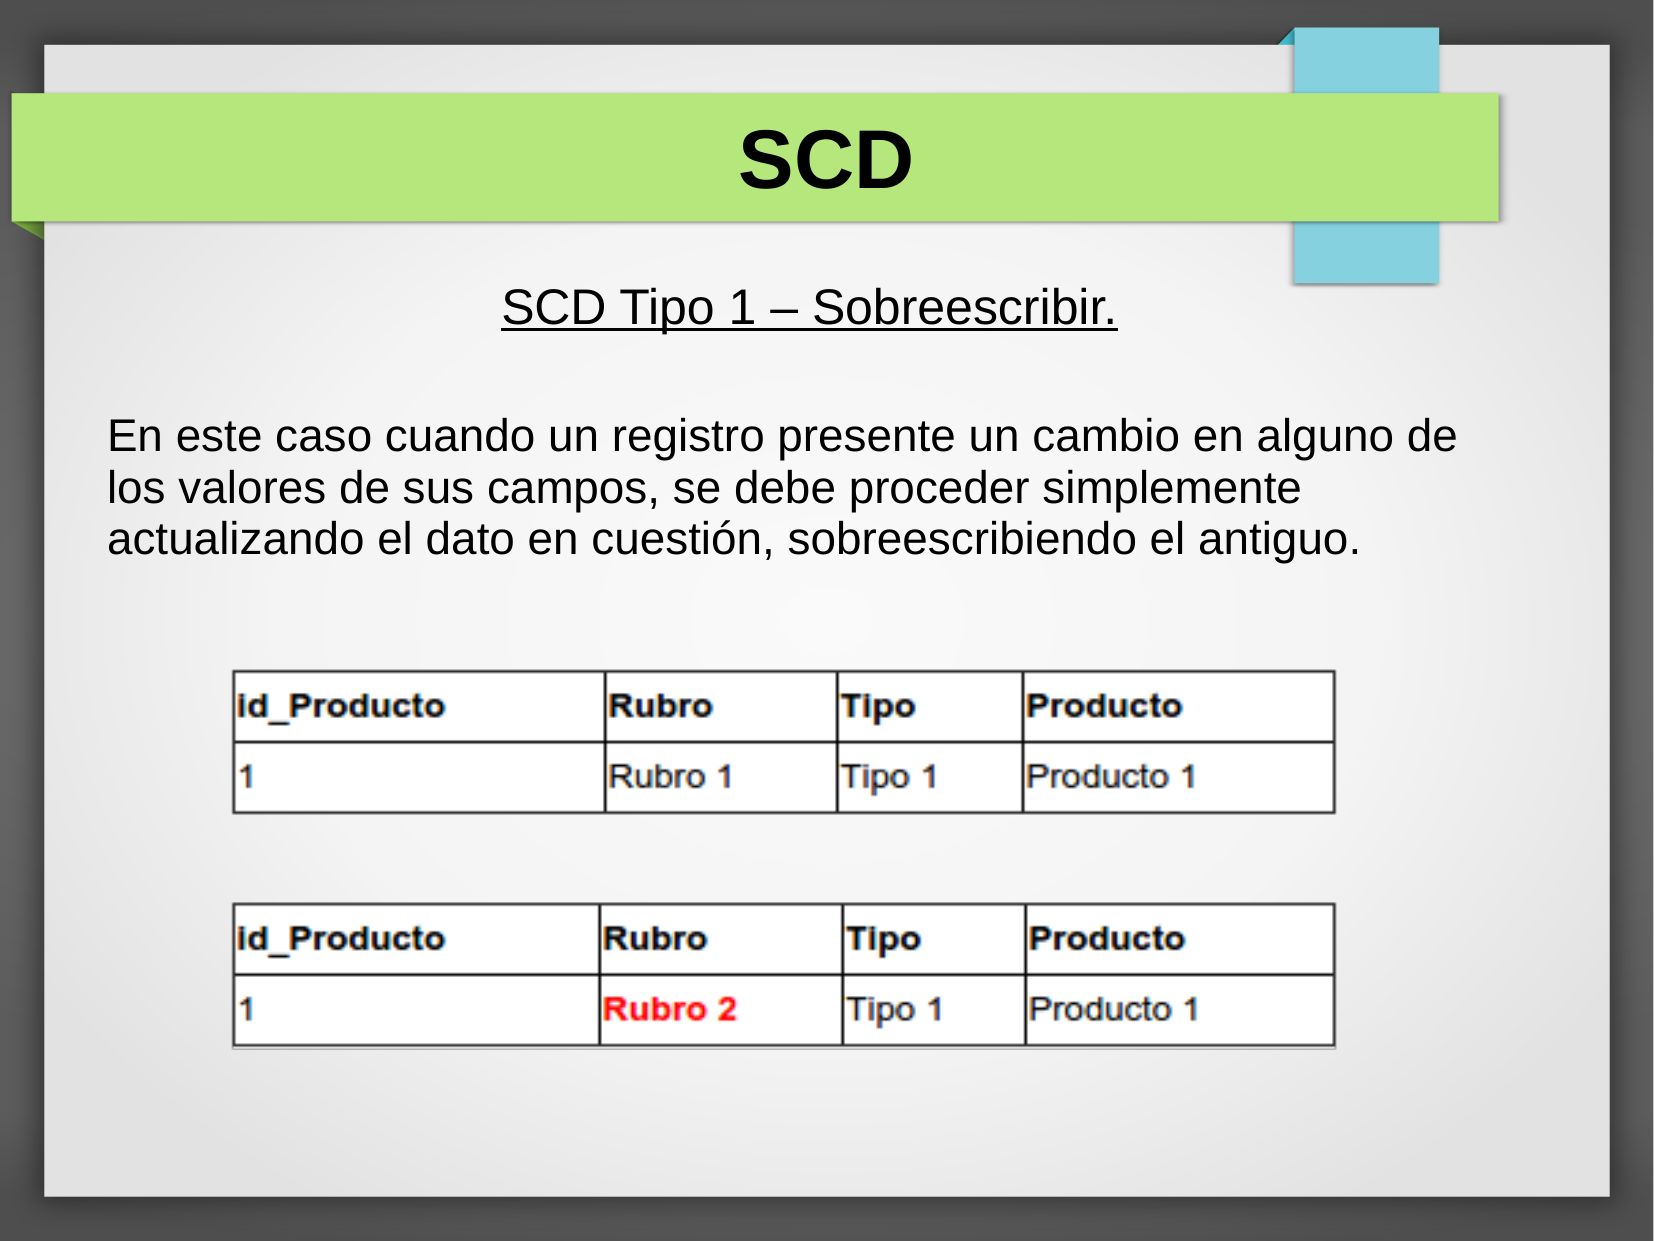

# SCD
SCD Tipo 1 – Sobreescribir.
En este caso cuando un registro presente un cambio en alguno de los valores de sus campos, se debe proceder simplemente actualizando el dato en cuestión, sobreescribiendo el antiguo.